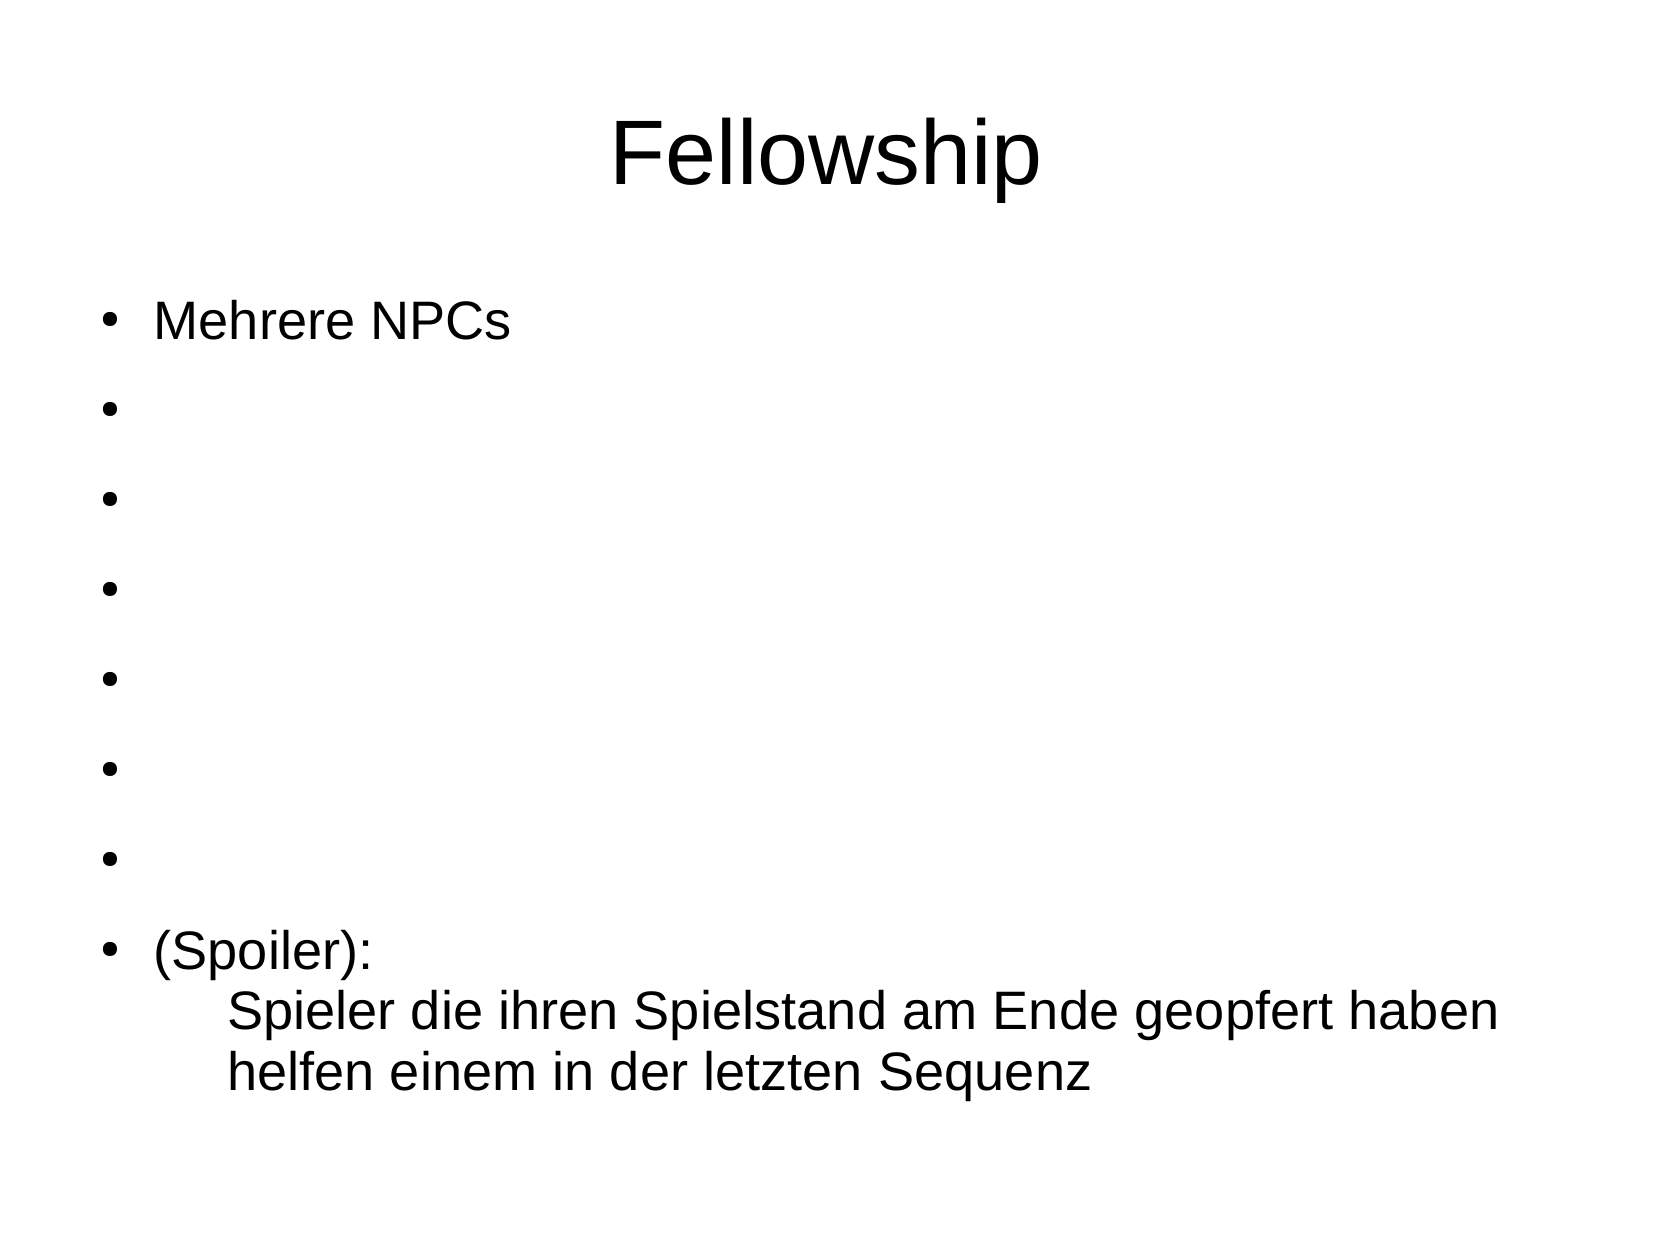

# Fellowship
Mehrere NPCs
(Spoiler):
	Spieler die ihren Spielstand am Ende geopfert haben
	helfen einem in der letzten Sequenz